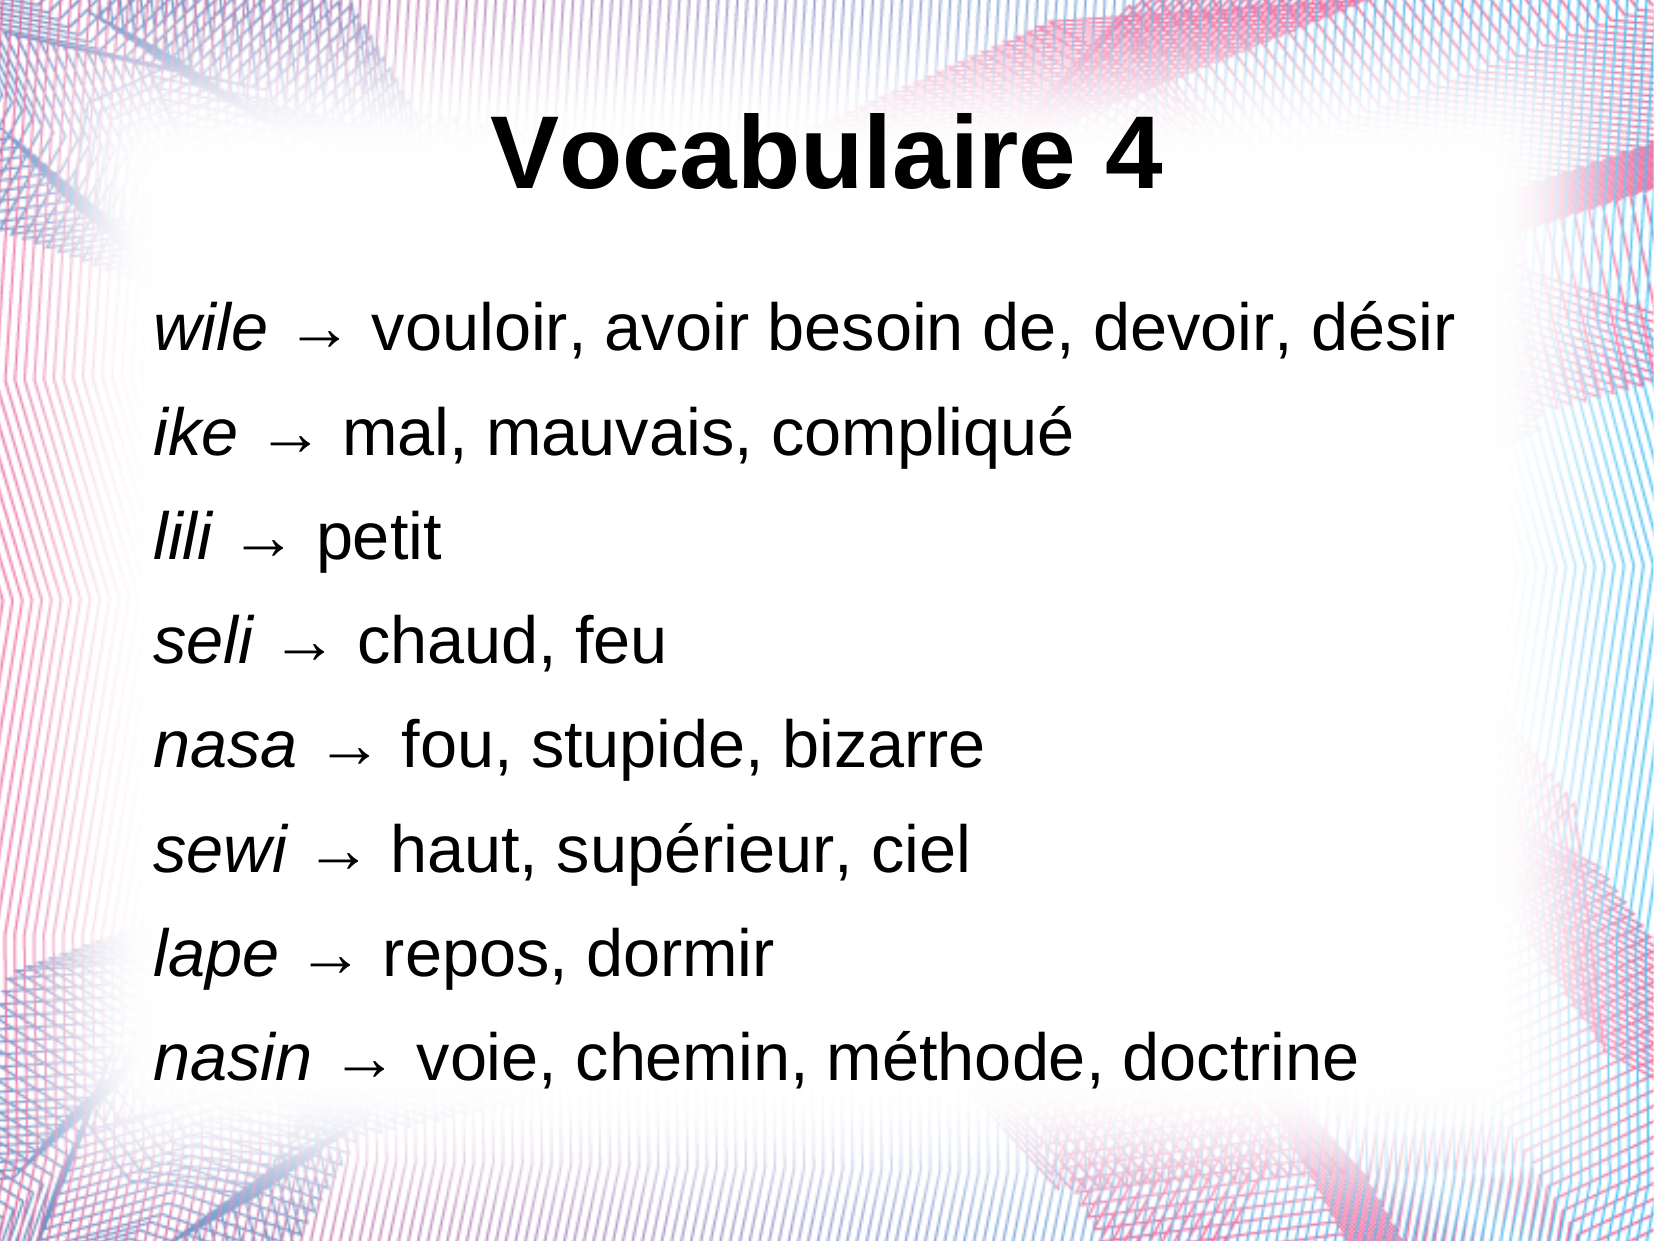

# Vocabulaire 4
wile → vouloir, avoir besoin de, devoir, désir
ike → mal, mauvais, compliqué
lili → petit
seli → chaud, feu
nasa → fou, stupide, bizarre
sewi → haut, supérieur, ciel
lape → repos, dormir
nasin → voie, chemin, méthode, doctrine